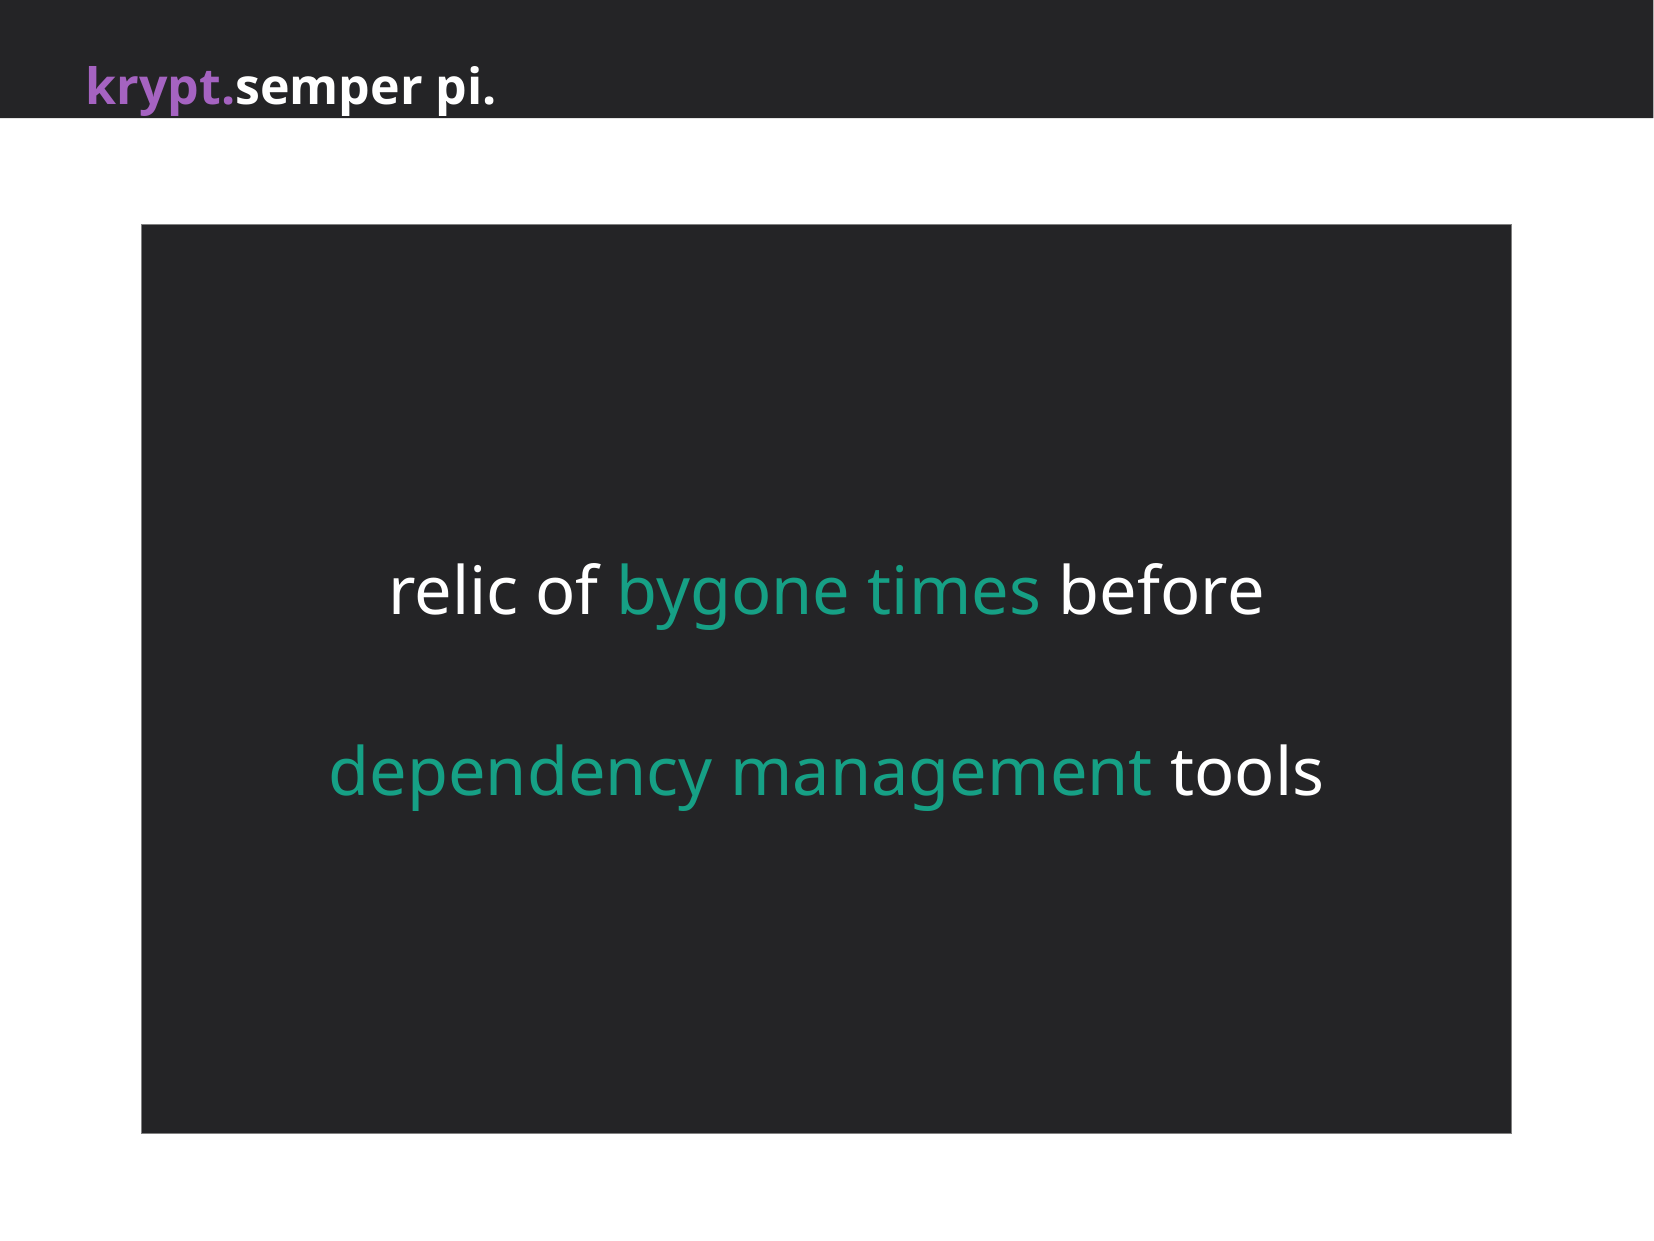

krypt.semper pi.
relic of bygone times before
dependency management tools
krypt first of all is a framework